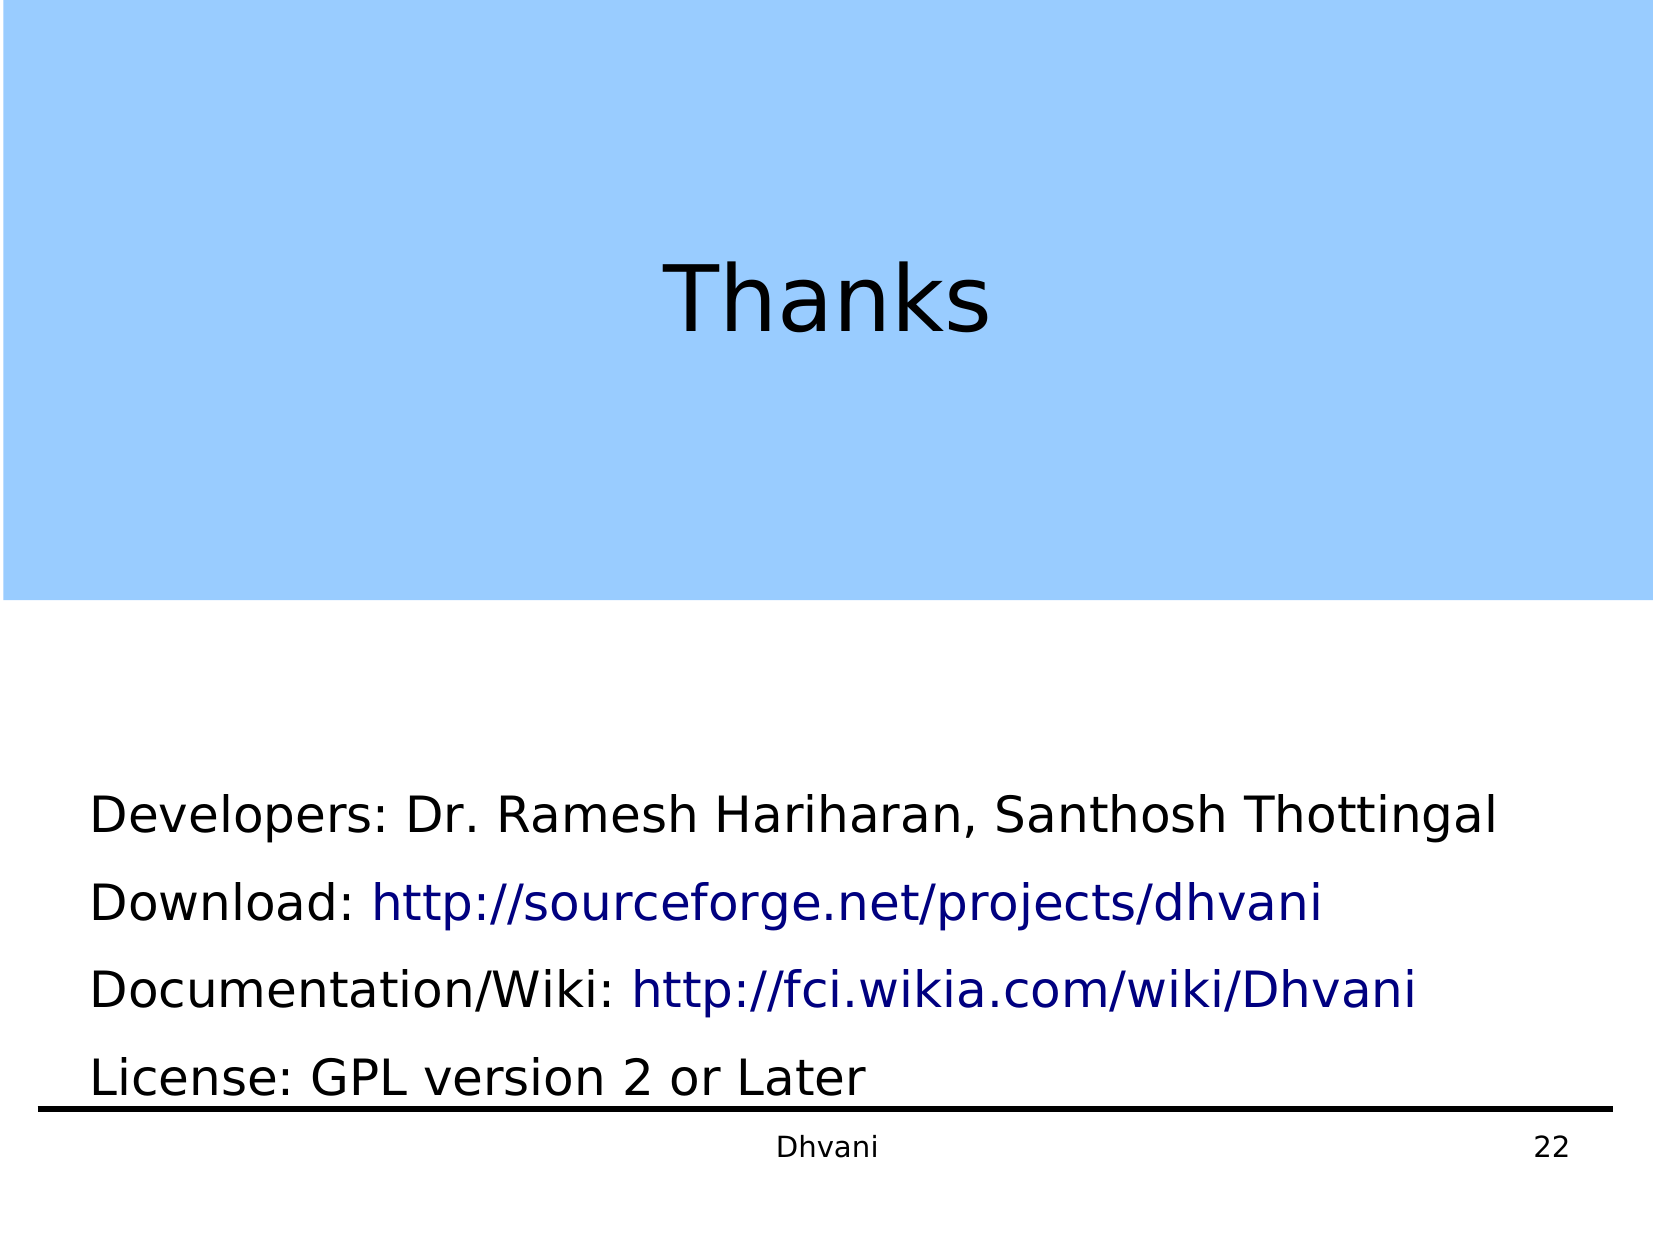

# Thanks
Developers: Dr. Ramesh Hariharan, Santhosh Thottingal
Download: http://sourceforge.net/projects/dhvani
Documentation/Wiki: http://fci.wikia.com/wiki/Dhvani
License: GPL version 2 or Later
Dhvani
22